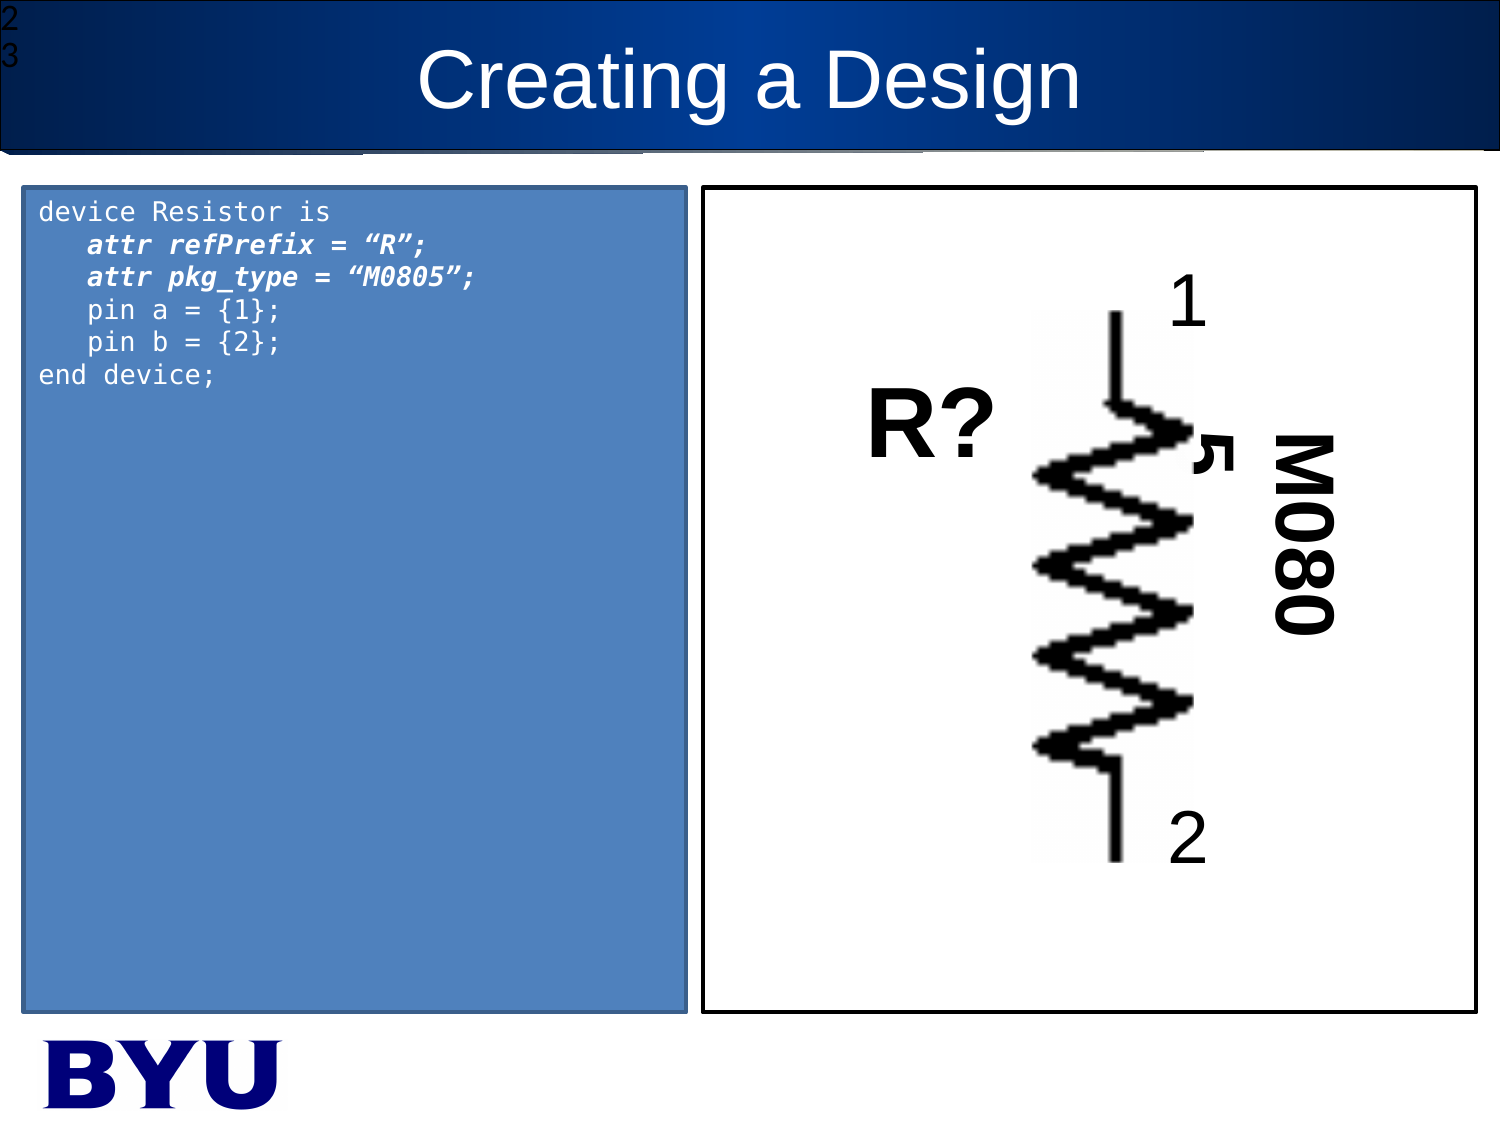

# Creating a Design
device Resistor is
 attr refPrefix = “R”;
 attr pkg_type = “M0805”;
 pin a = {1};
 pin b = {2};
end device;
1
R?
M0805
2